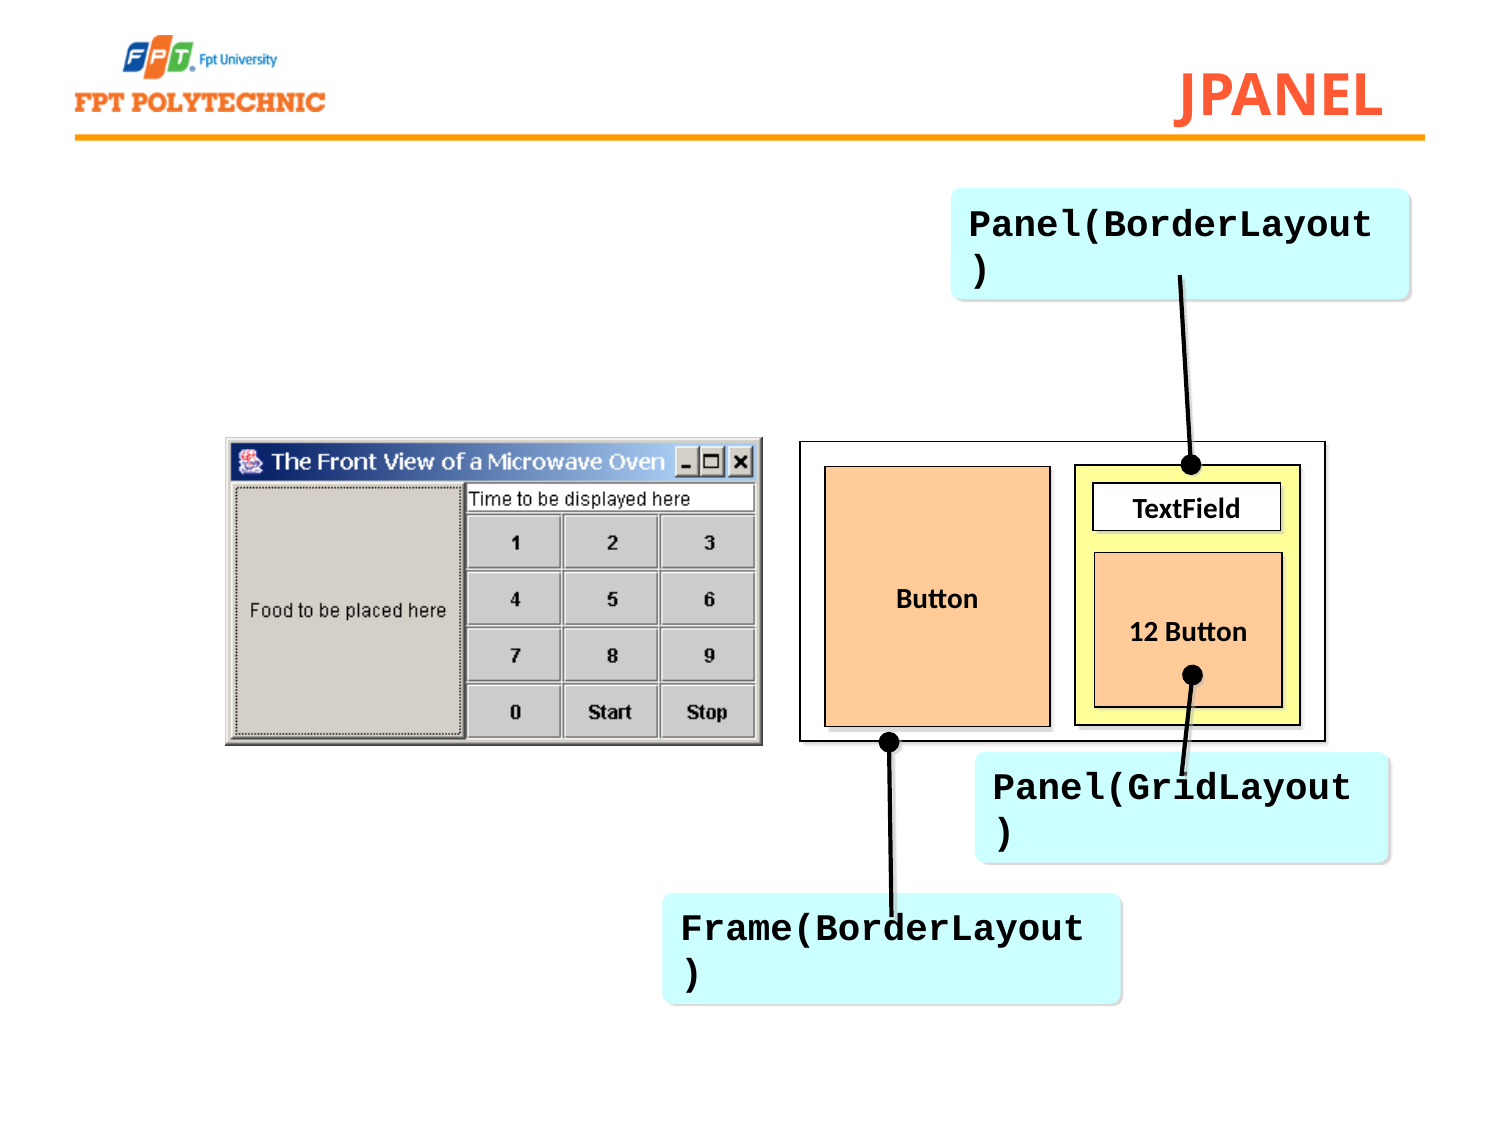

JPanel
#
Panel(BorderLayout)
Button
TextField
12 Button
Panel(GridLayout)
Frame(BorderLayout)